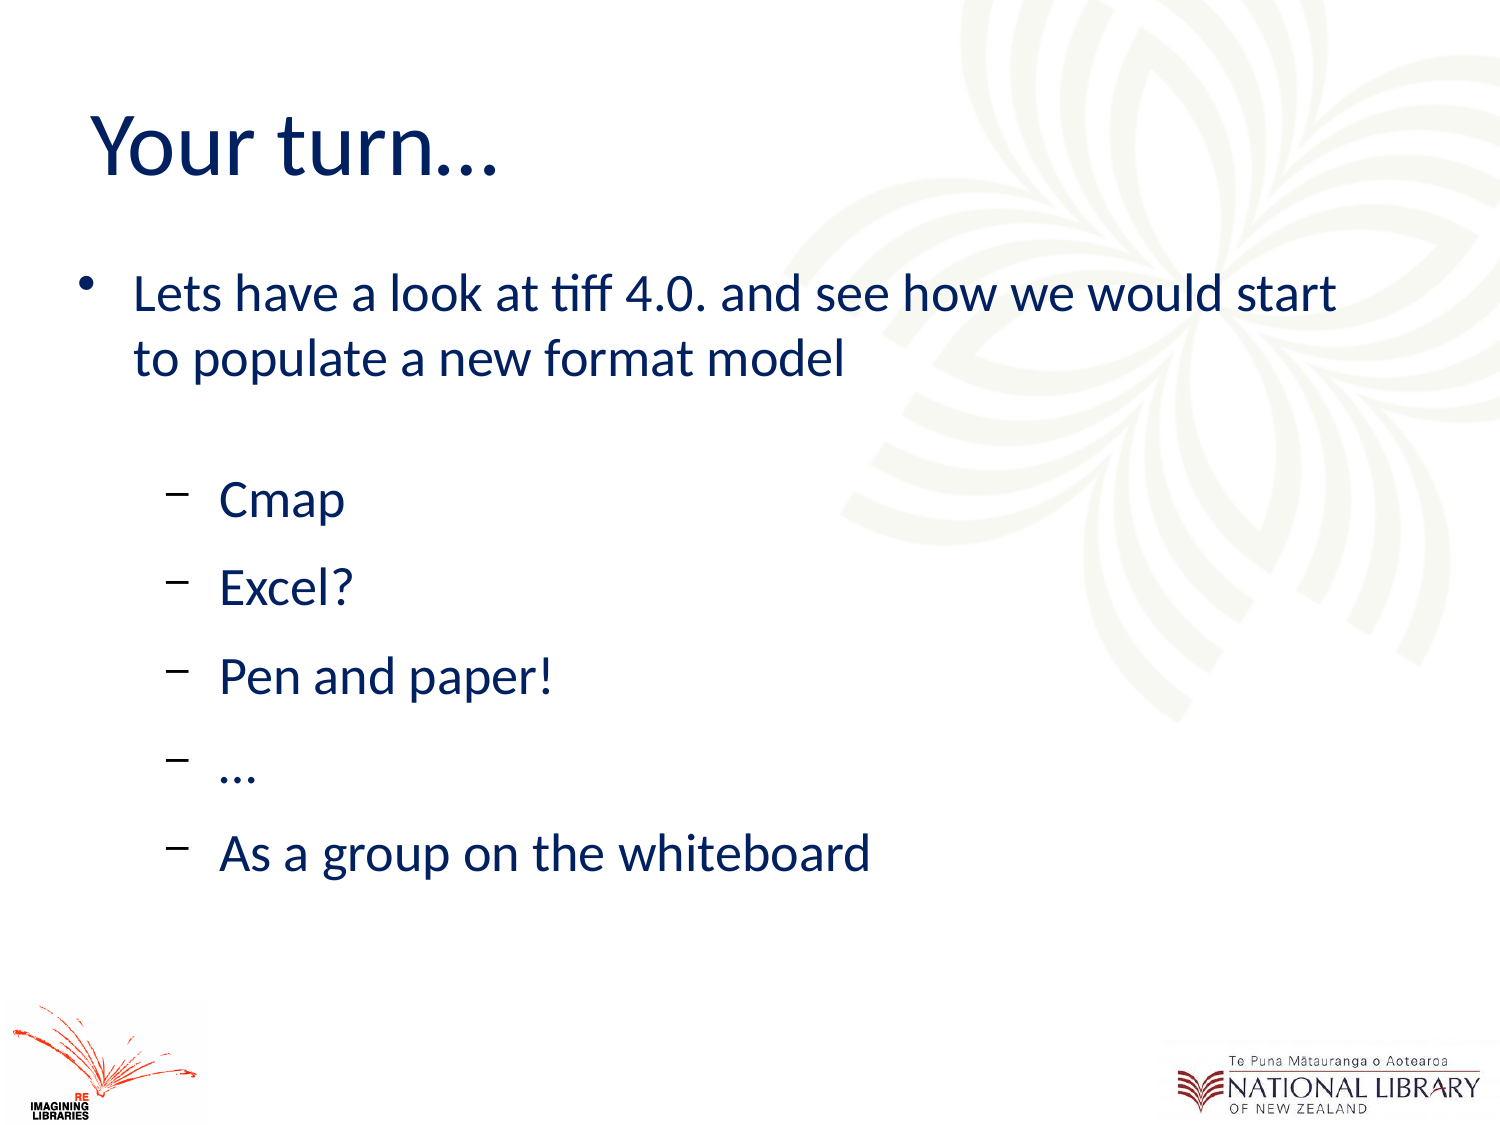

# Your turn…
Lets have a look at tiff 4.0. and see how we would start to populate a new format model
Cmap
Excel?
Pen and paper!
…
As a group on the whiteboard